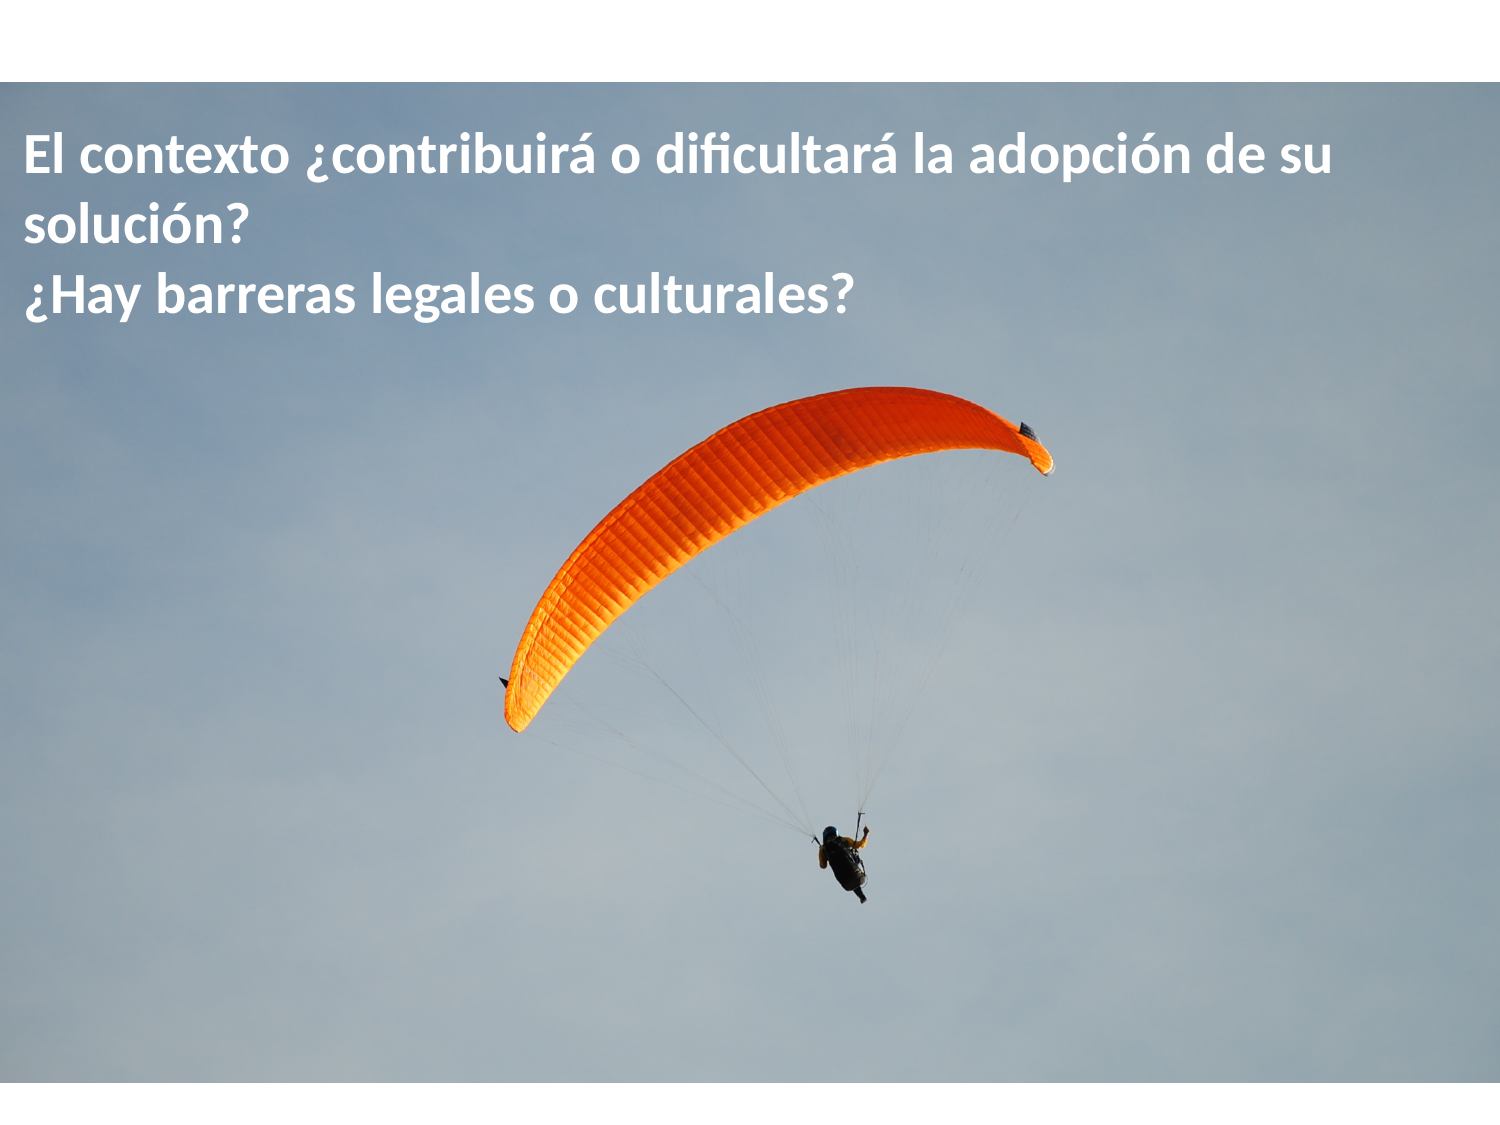

El contexto ¿contribuirá o dificultará la adopción de su solución?
¿Hay barreras legales o culturales?